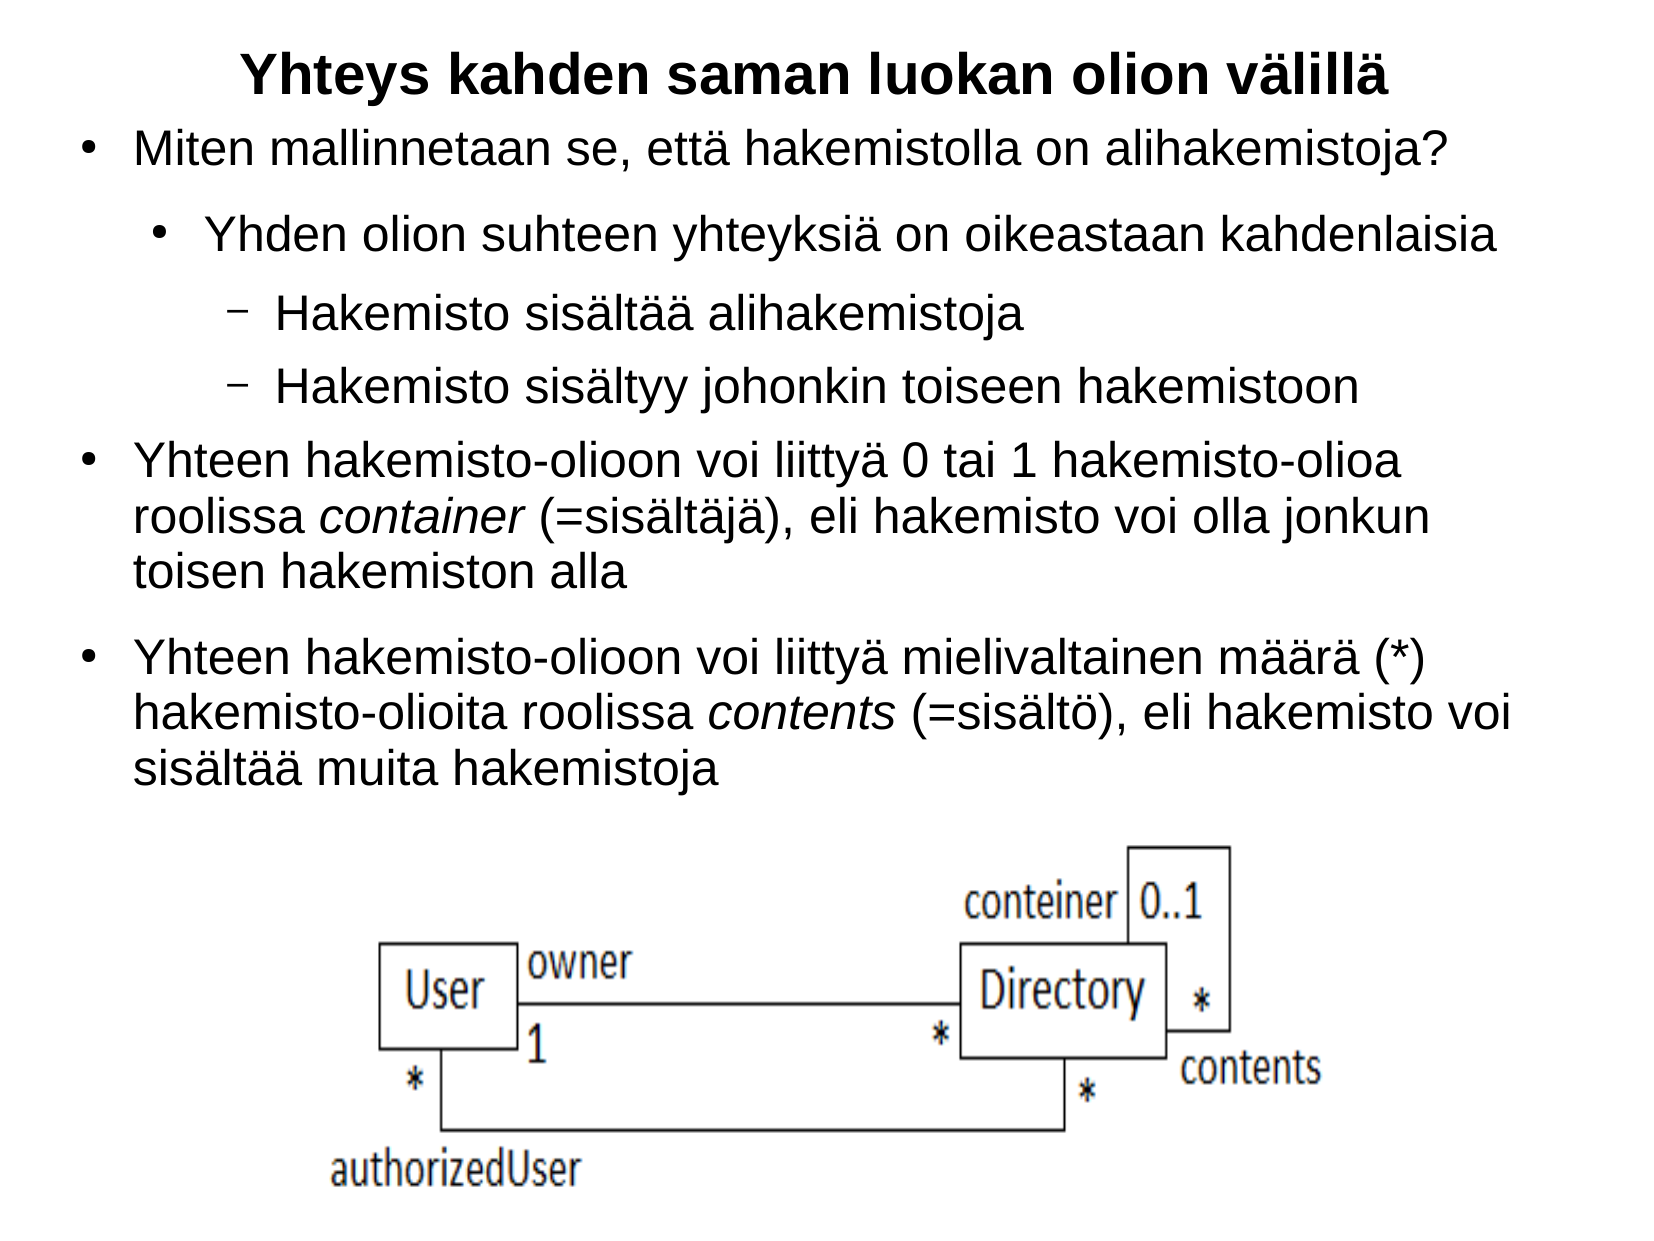

# Yhteys kahden saman luokan olion välillä
Miten mallinnetaan se, että hakemistolla on alihakemistoja?
Yhden olion suhteen yhteyksiä on oikeastaan kahdenlaisia
Hakemisto sisältää alihakemistoja
Hakemisto sisältyy johonkin toiseen hakemistoon
Yhteen hakemisto-olioon voi liittyä 0 tai 1 hakemisto-olioa roolissa container (=sisältäjä), eli hakemisto voi olla jonkun toisen hakemiston alla
Yhteen hakemisto-olioon voi liittyä mielivaltainen määrä (*) hakemisto-olioita roolissa contents (=sisältö), eli hakemisto voi sisältää muita hakemistoja